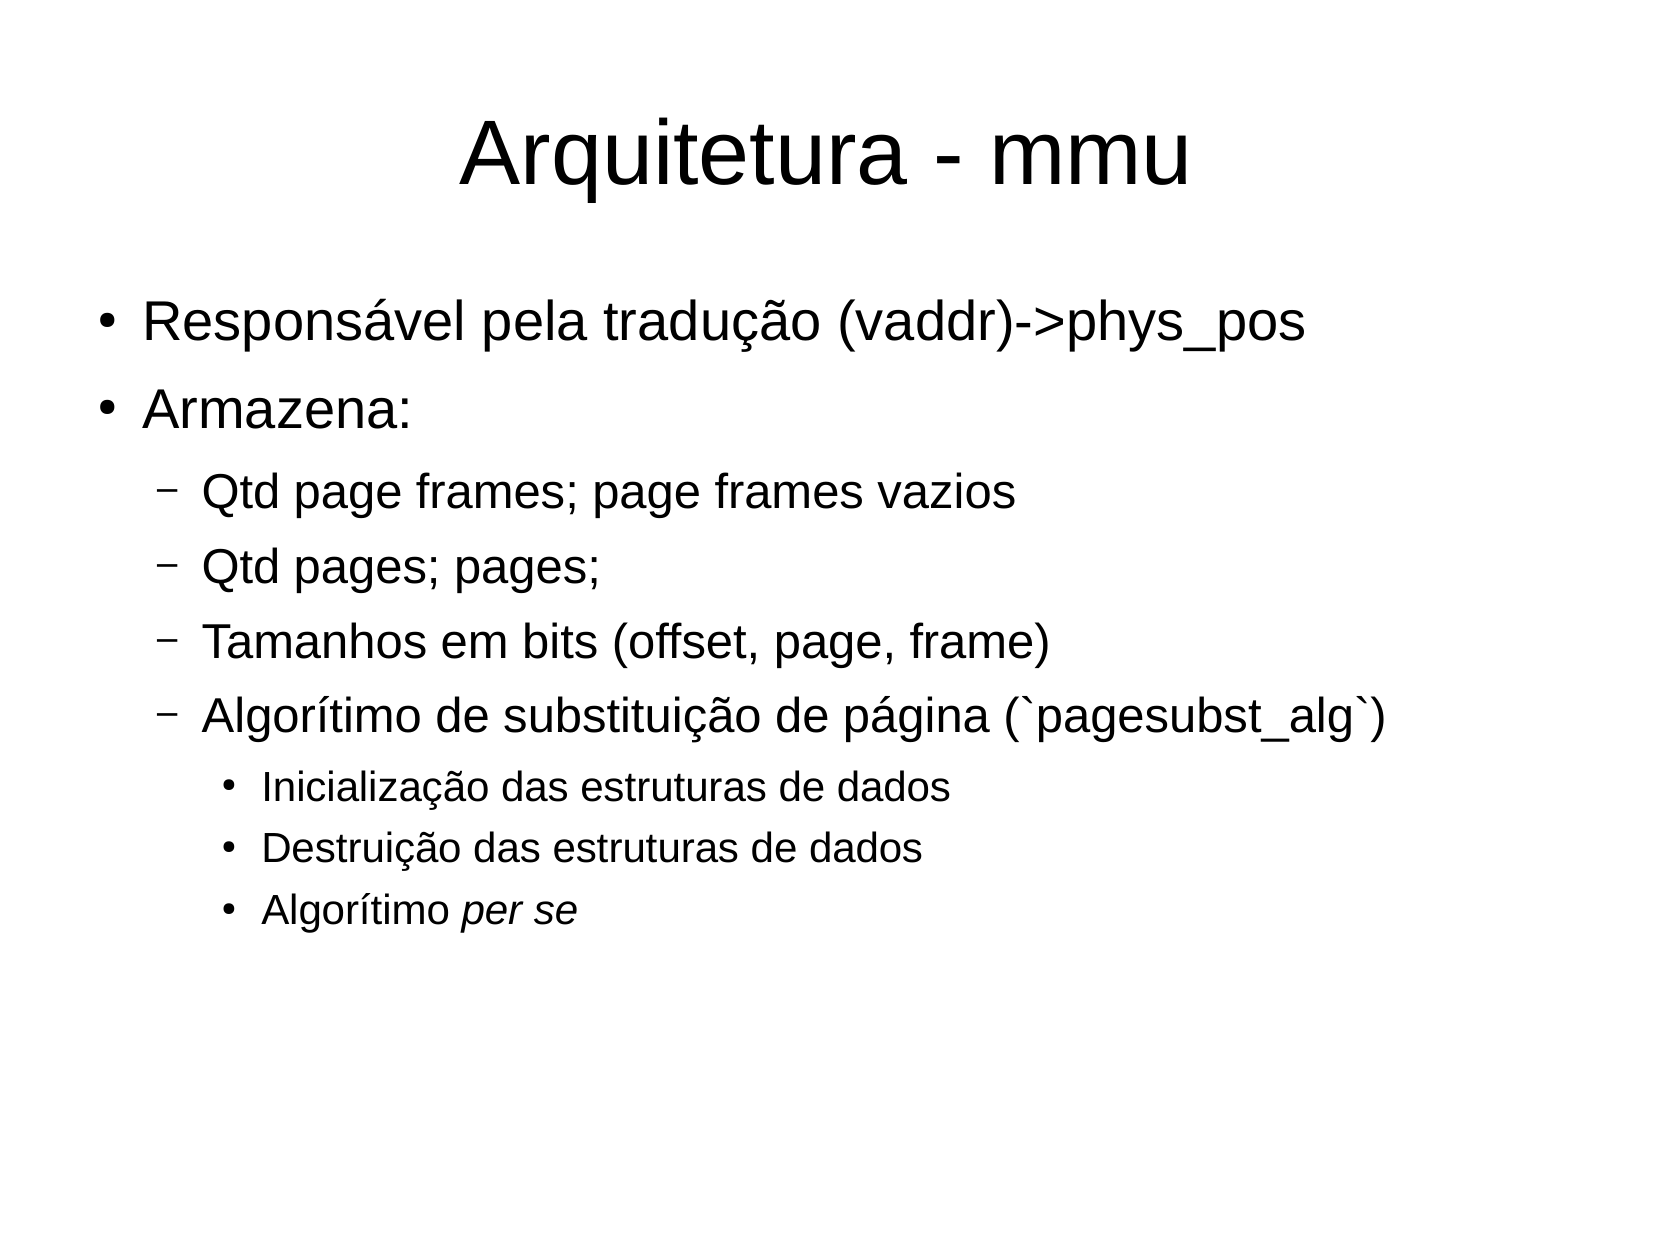

# Arquitetura - mmu
Responsável pela tradução (vaddr)->phys_pos
Armazena:
Qtd page frames; page frames vazios
Qtd pages; pages;
Tamanhos em bits (offset, page, frame)
Algorítimo de substituição de página (`pagesubst_alg`)
Inicialização das estruturas de dados
Destruição das estruturas de dados
Algorítimo per se